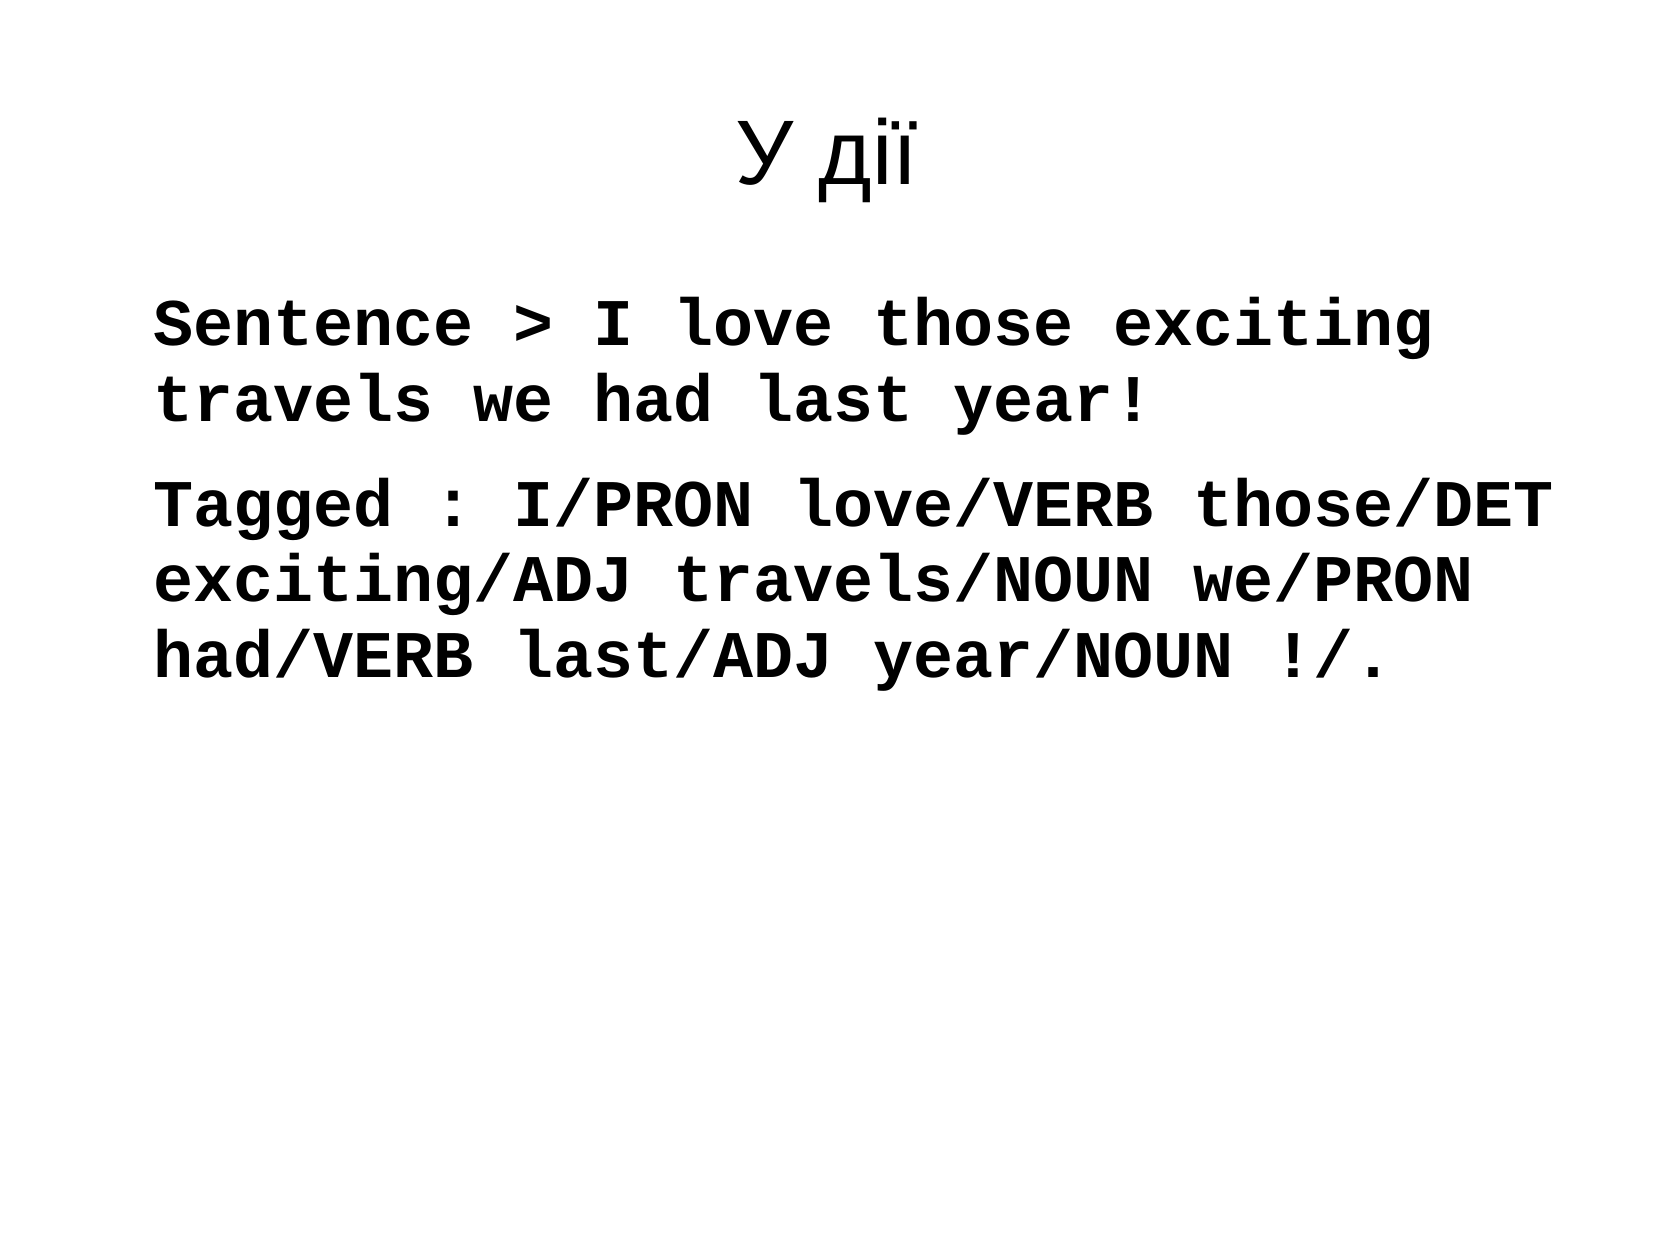

# У дії
Sentence > I love those exciting travels we had last year!
Tagged : I/PRON love/VERB those/DET exciting/ADJ travels/NOUN we/PRON had/VERB last/ADJ year/NOUN !/.